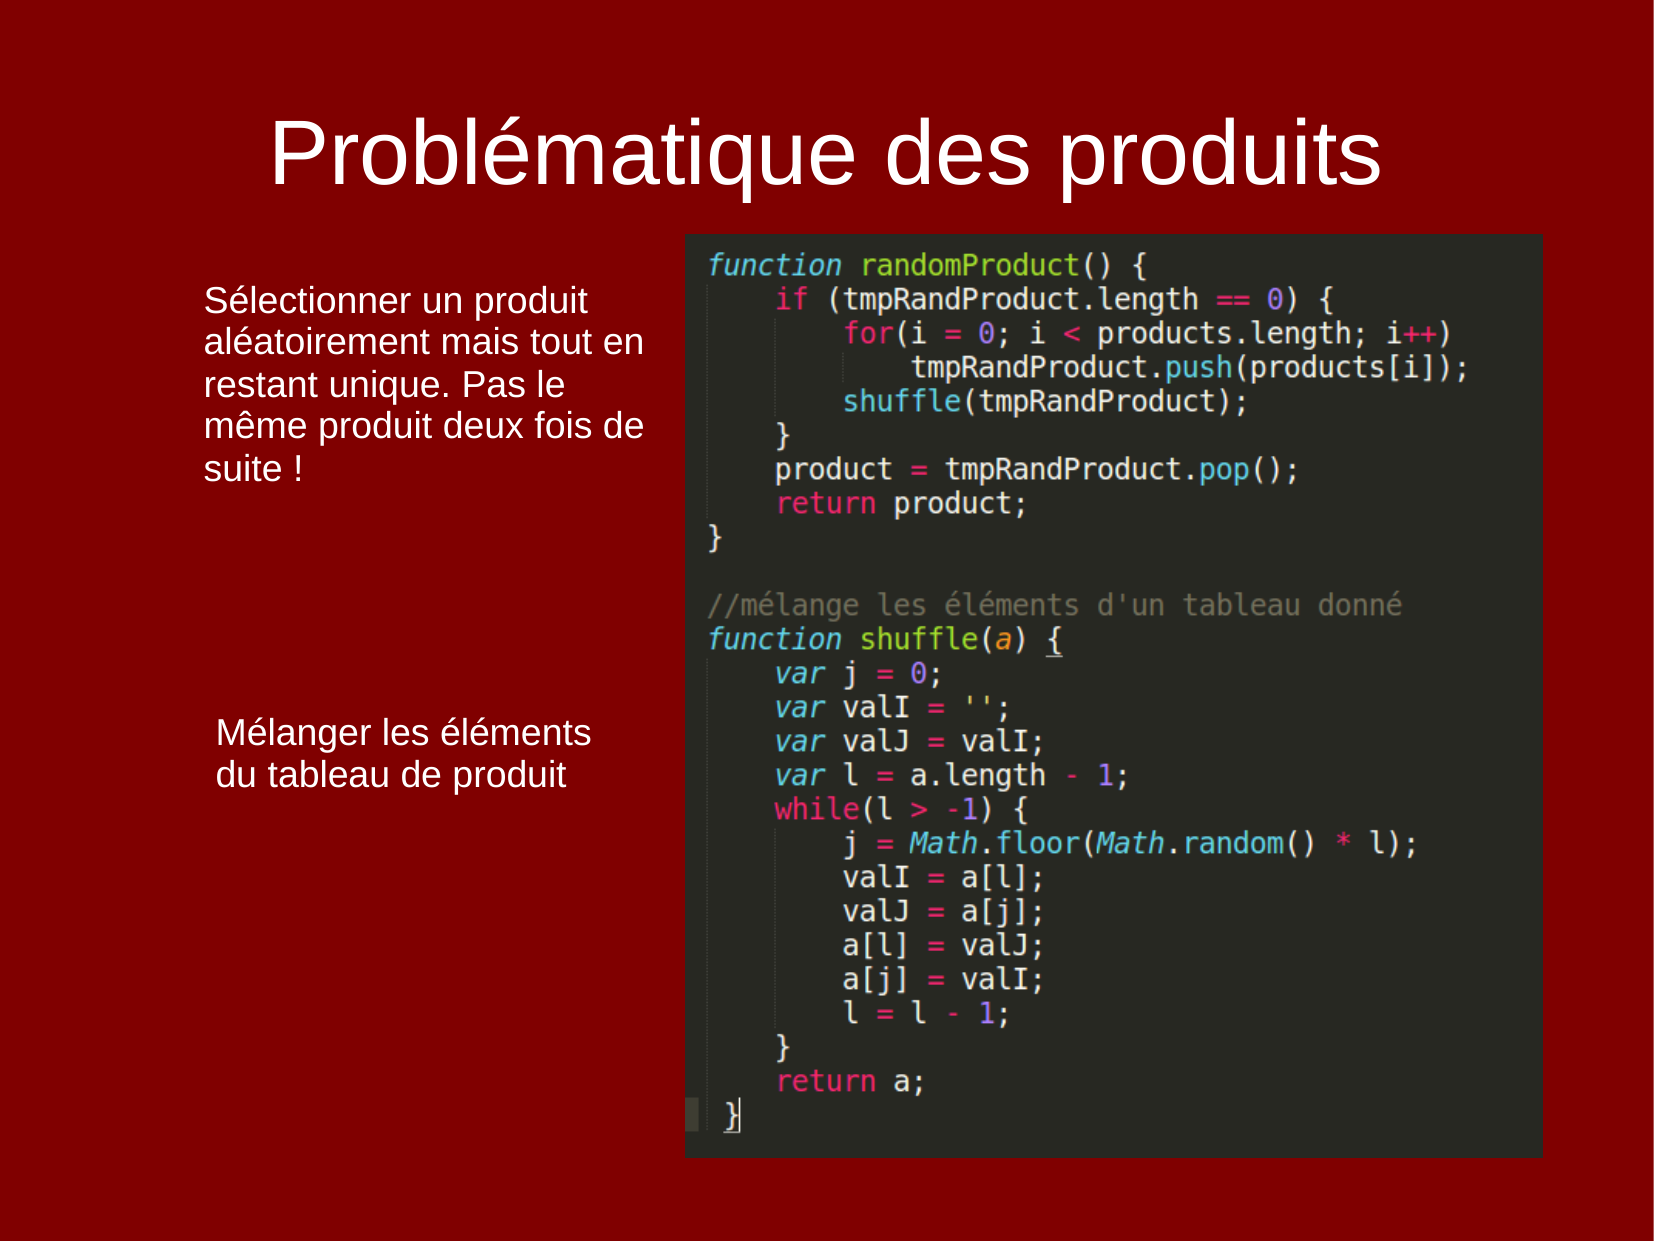

# Problématique des produits
Sélectionner un produit
aléatoirement mais tout en restant unique. Pas le même produit deux fois de suite !
Mélanger les éléments du tableau de produit